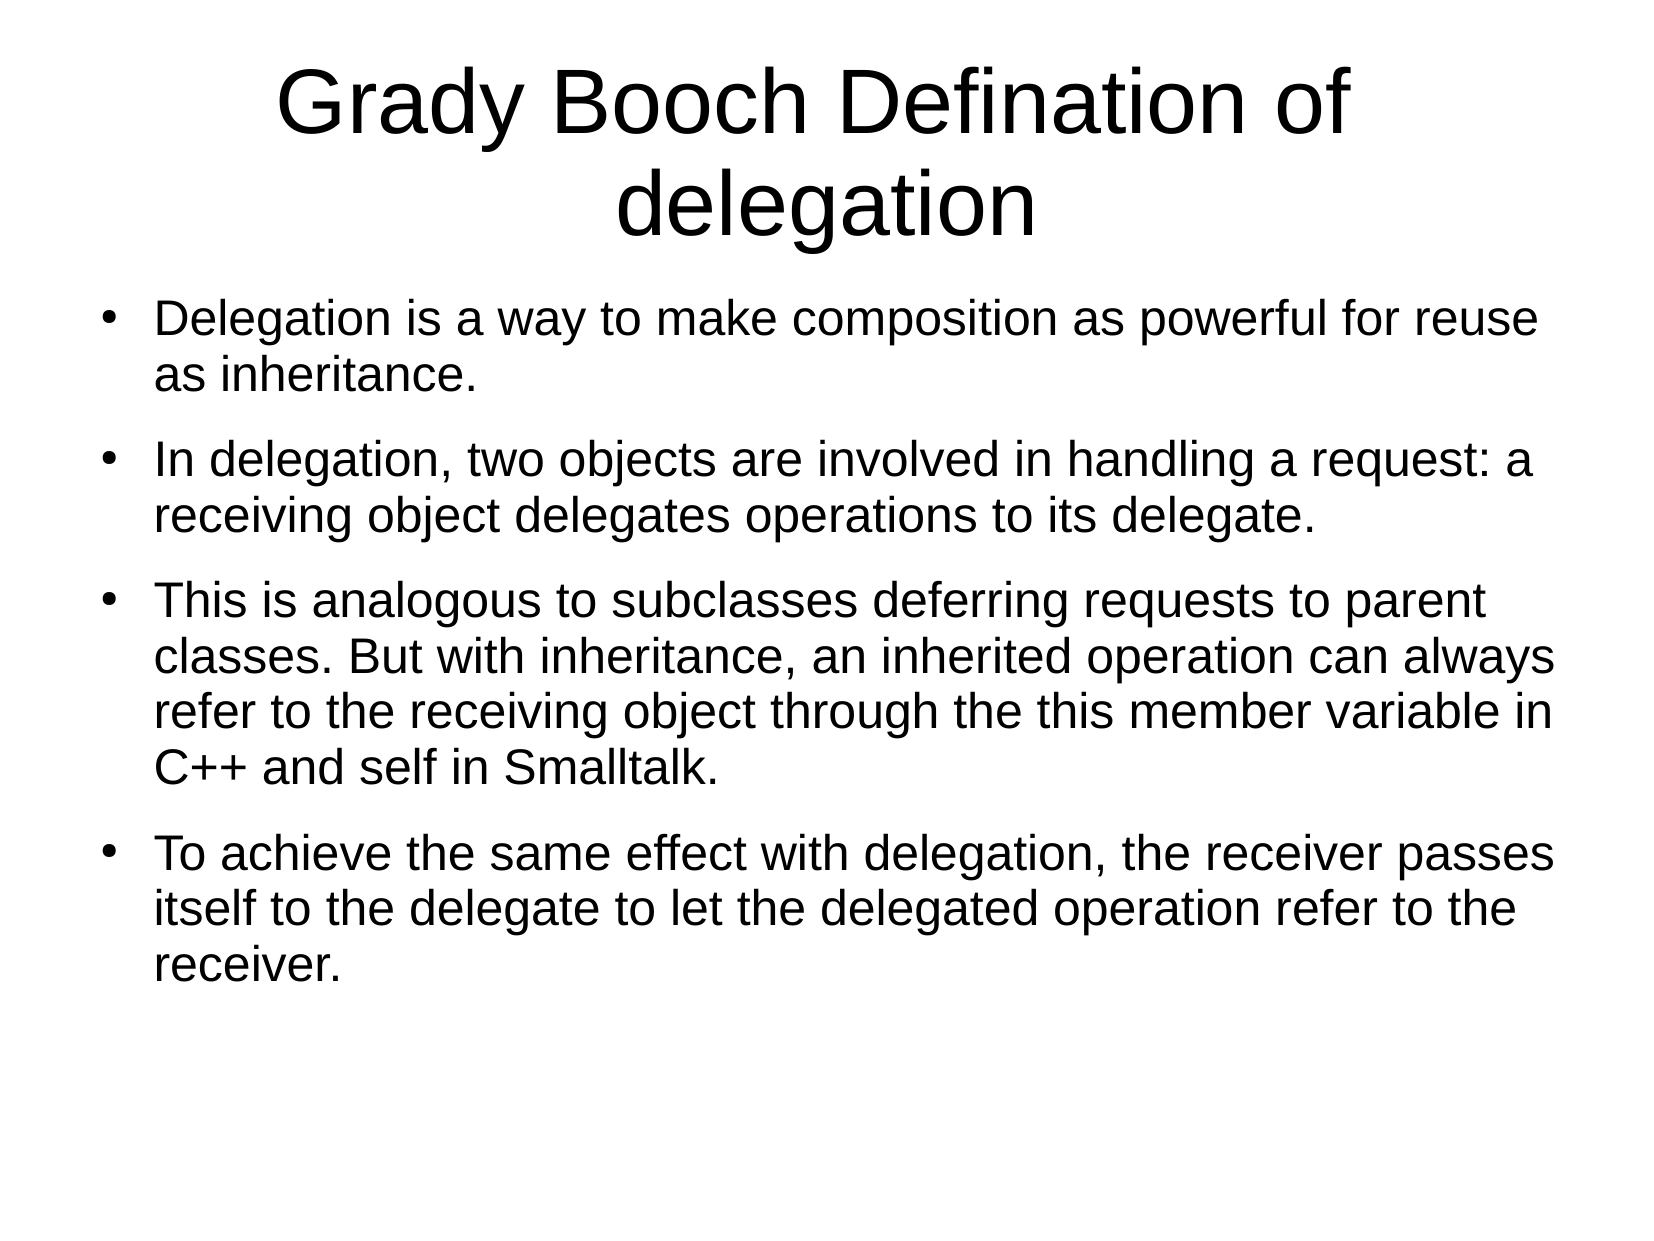

# Grady Booch Defination of delegation
Delegation is a way to make composition as powerful for reuse as inheritance.
In delegation, two objects are involved in handling a request: a receiving object delegates operations to its delegate.
This is analogous to subclasses deferring requests to parent classes. But with inheritance, an inherited operation can always refer to the receiving object through the this member variable in C++ and self in Smalltalk.
To achieve the same effect with delegation, the receiver passes itself to the delegate to let the delegated operation refer to the receiver.